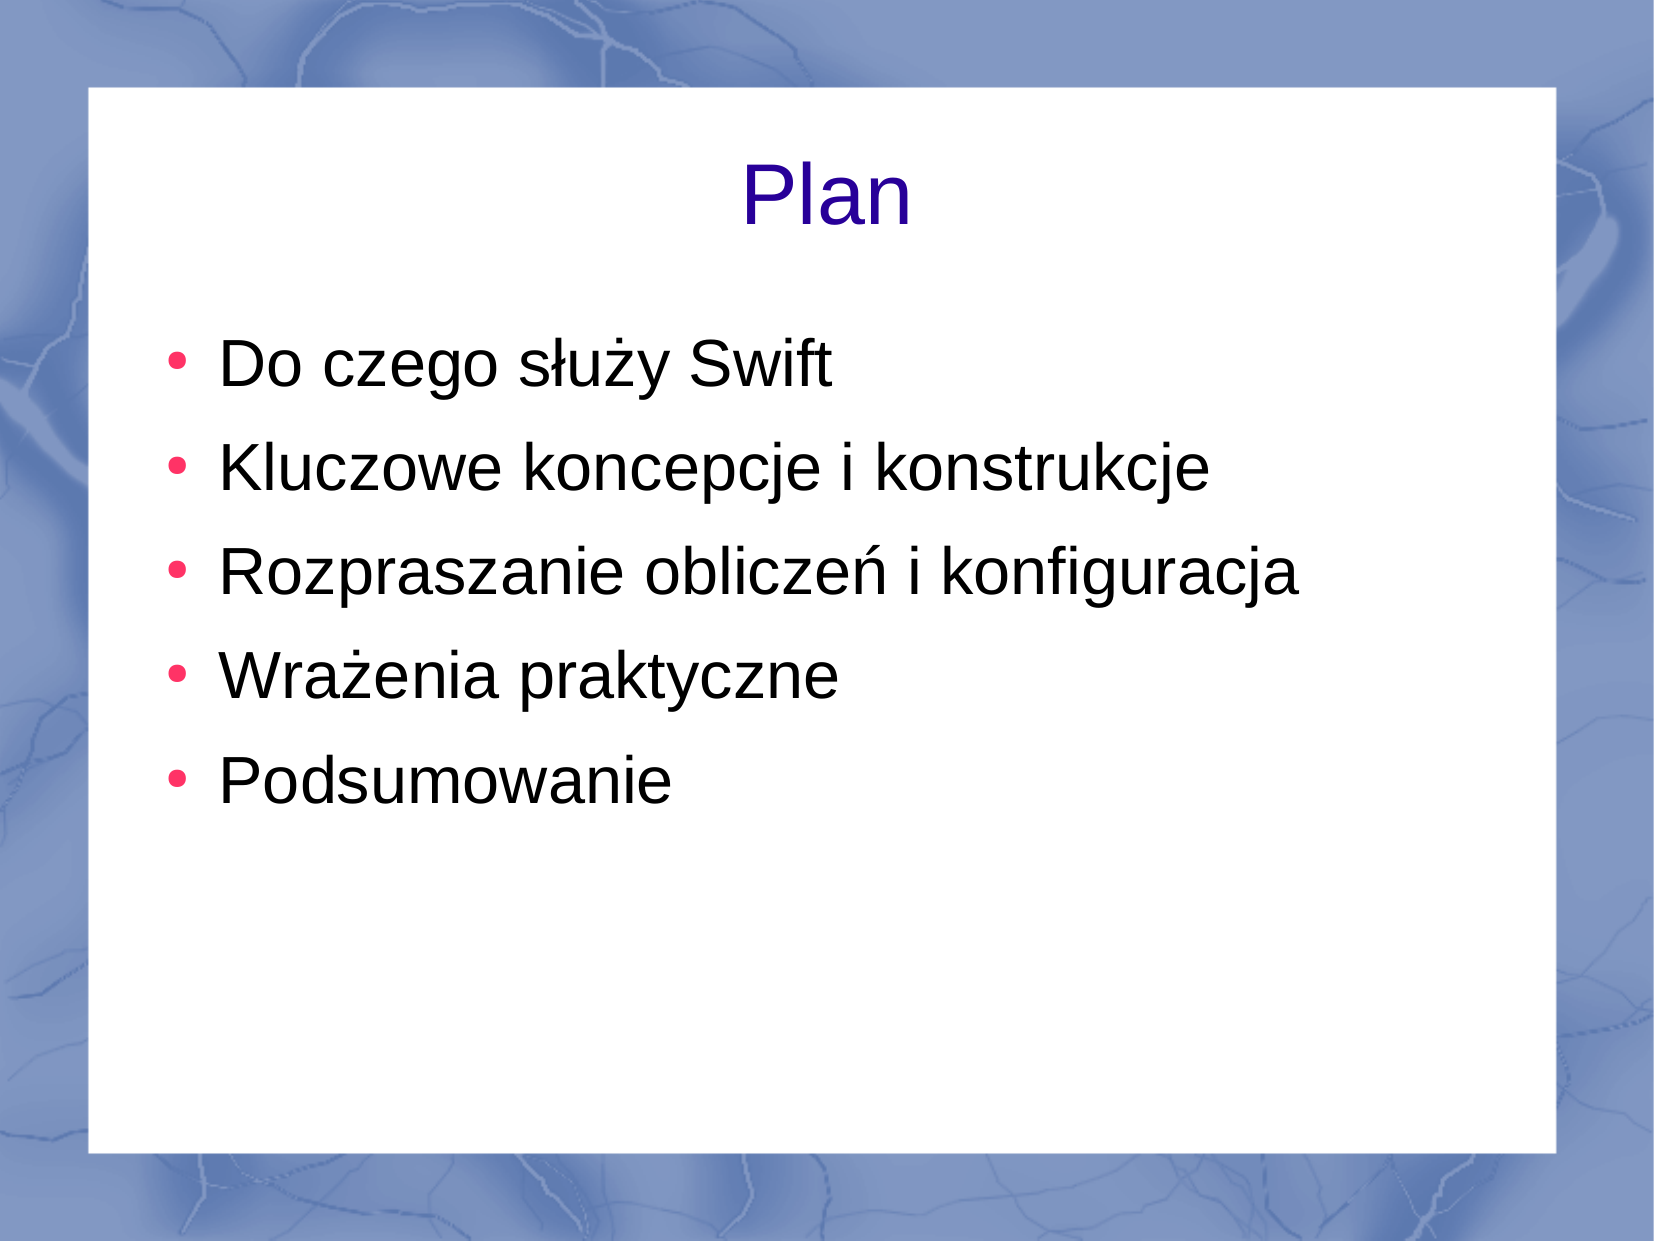

# Plan
Do czego służy Swift
Kluczowe koncepcje i konstrukcje
Rozpraszanie obliczeń i konfiguracja
Wrażenia praktyczne
Podsumowanie